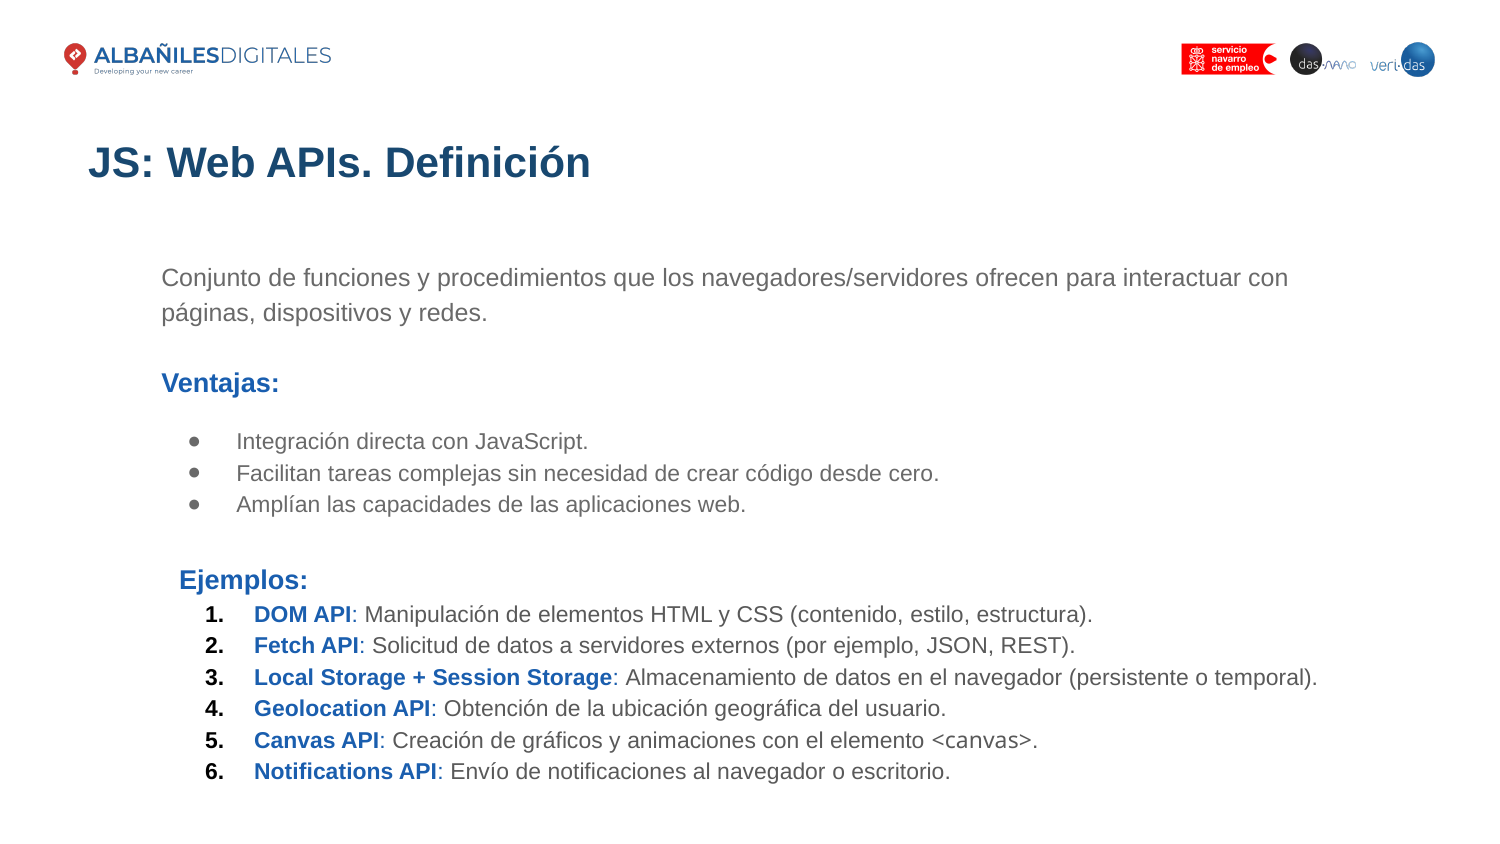

JS: Web APIs. Definición
Conjunto de funciones y procedimientos que los navegadores/servidores ofrecen para interactuar con páginas, dispositivos y redes.
Ventajas:
Integración directa con JavaScript.
Facilitan tareas complejas sin necesidad de crear código desde cero.
Amplían las capacidades de las aplicaciones web.
Ejemplos:
DOM API: Manipulación de elementos HTML y CSS (contenido, estilo, estructura).
Fetch API: Solicitud de datos a servidores externos (por ejemplo, JSON, REST).
Local Storage + Session Storage: Almacenamiento de datos en el navegador (persistente o temporal).
Geolocation API: Obtención de la ubicación geográfica del usuario.
Canvas API: Creación de gráficos y animaciones con el elemento <canvas>.
Notifications API: Envío de notificaciones al navegador o escritorio.